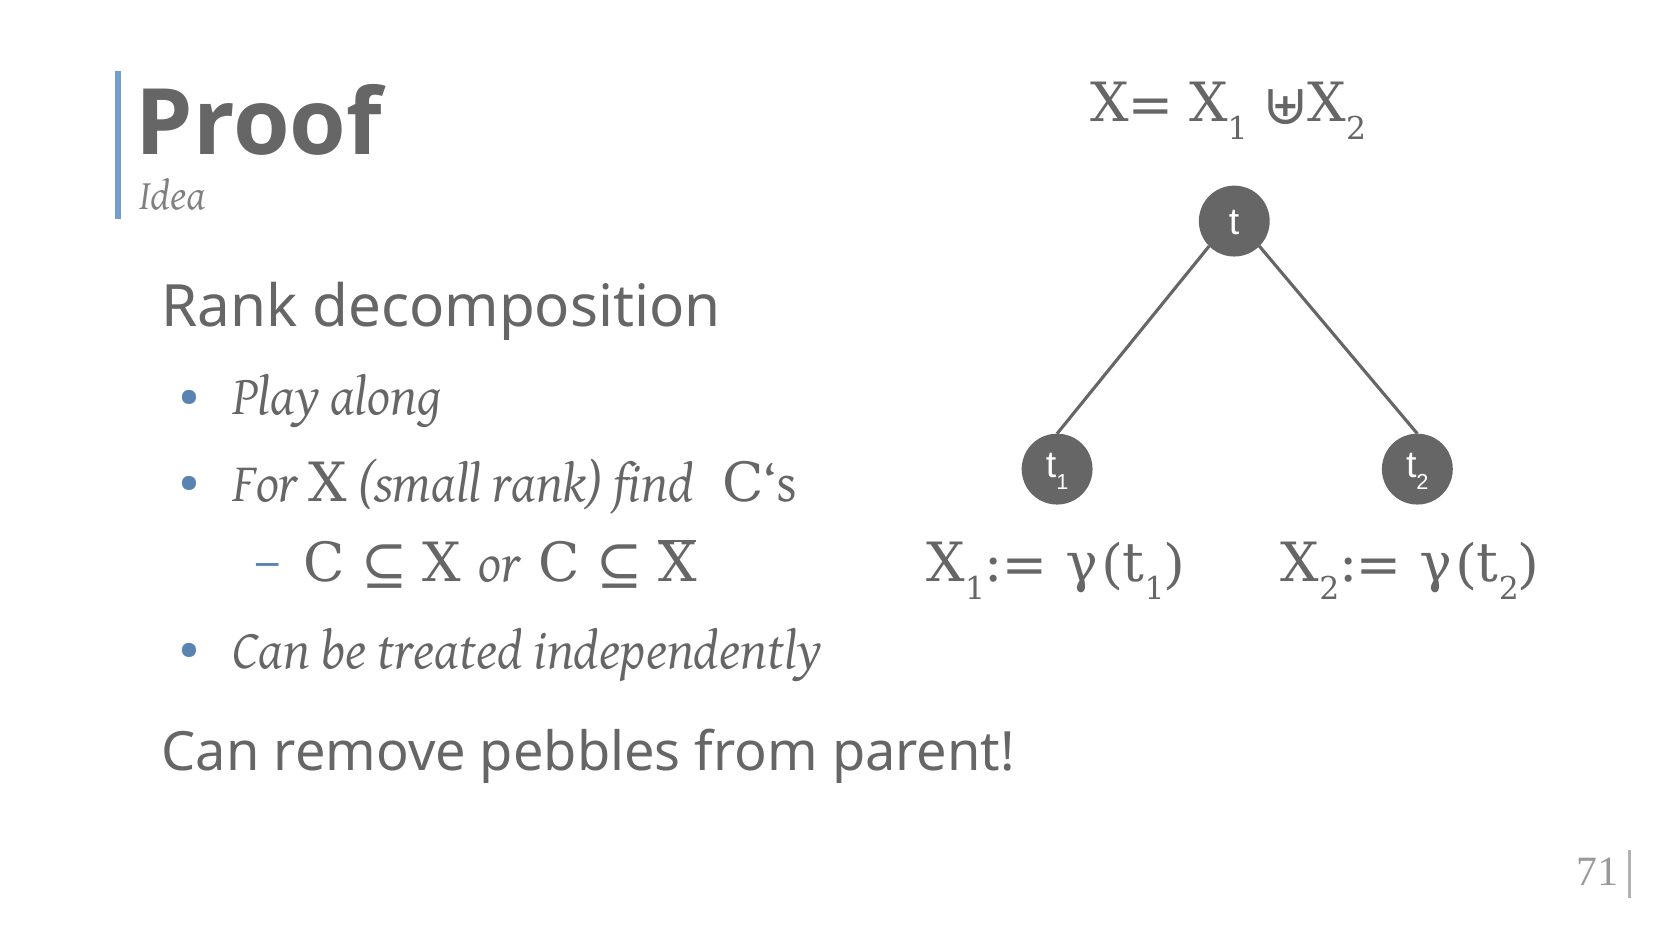

# Proof
X= X1 ⊎X2
Idea
t
Rank decomposition
Play along
For X (small rank) find C‘s
C ⊆ X or C ⊆ X
Can be treated independently
Can remove pebbles from parent!
t1
t2
X1:= γ(t1)
X2:= γ(t2)
71